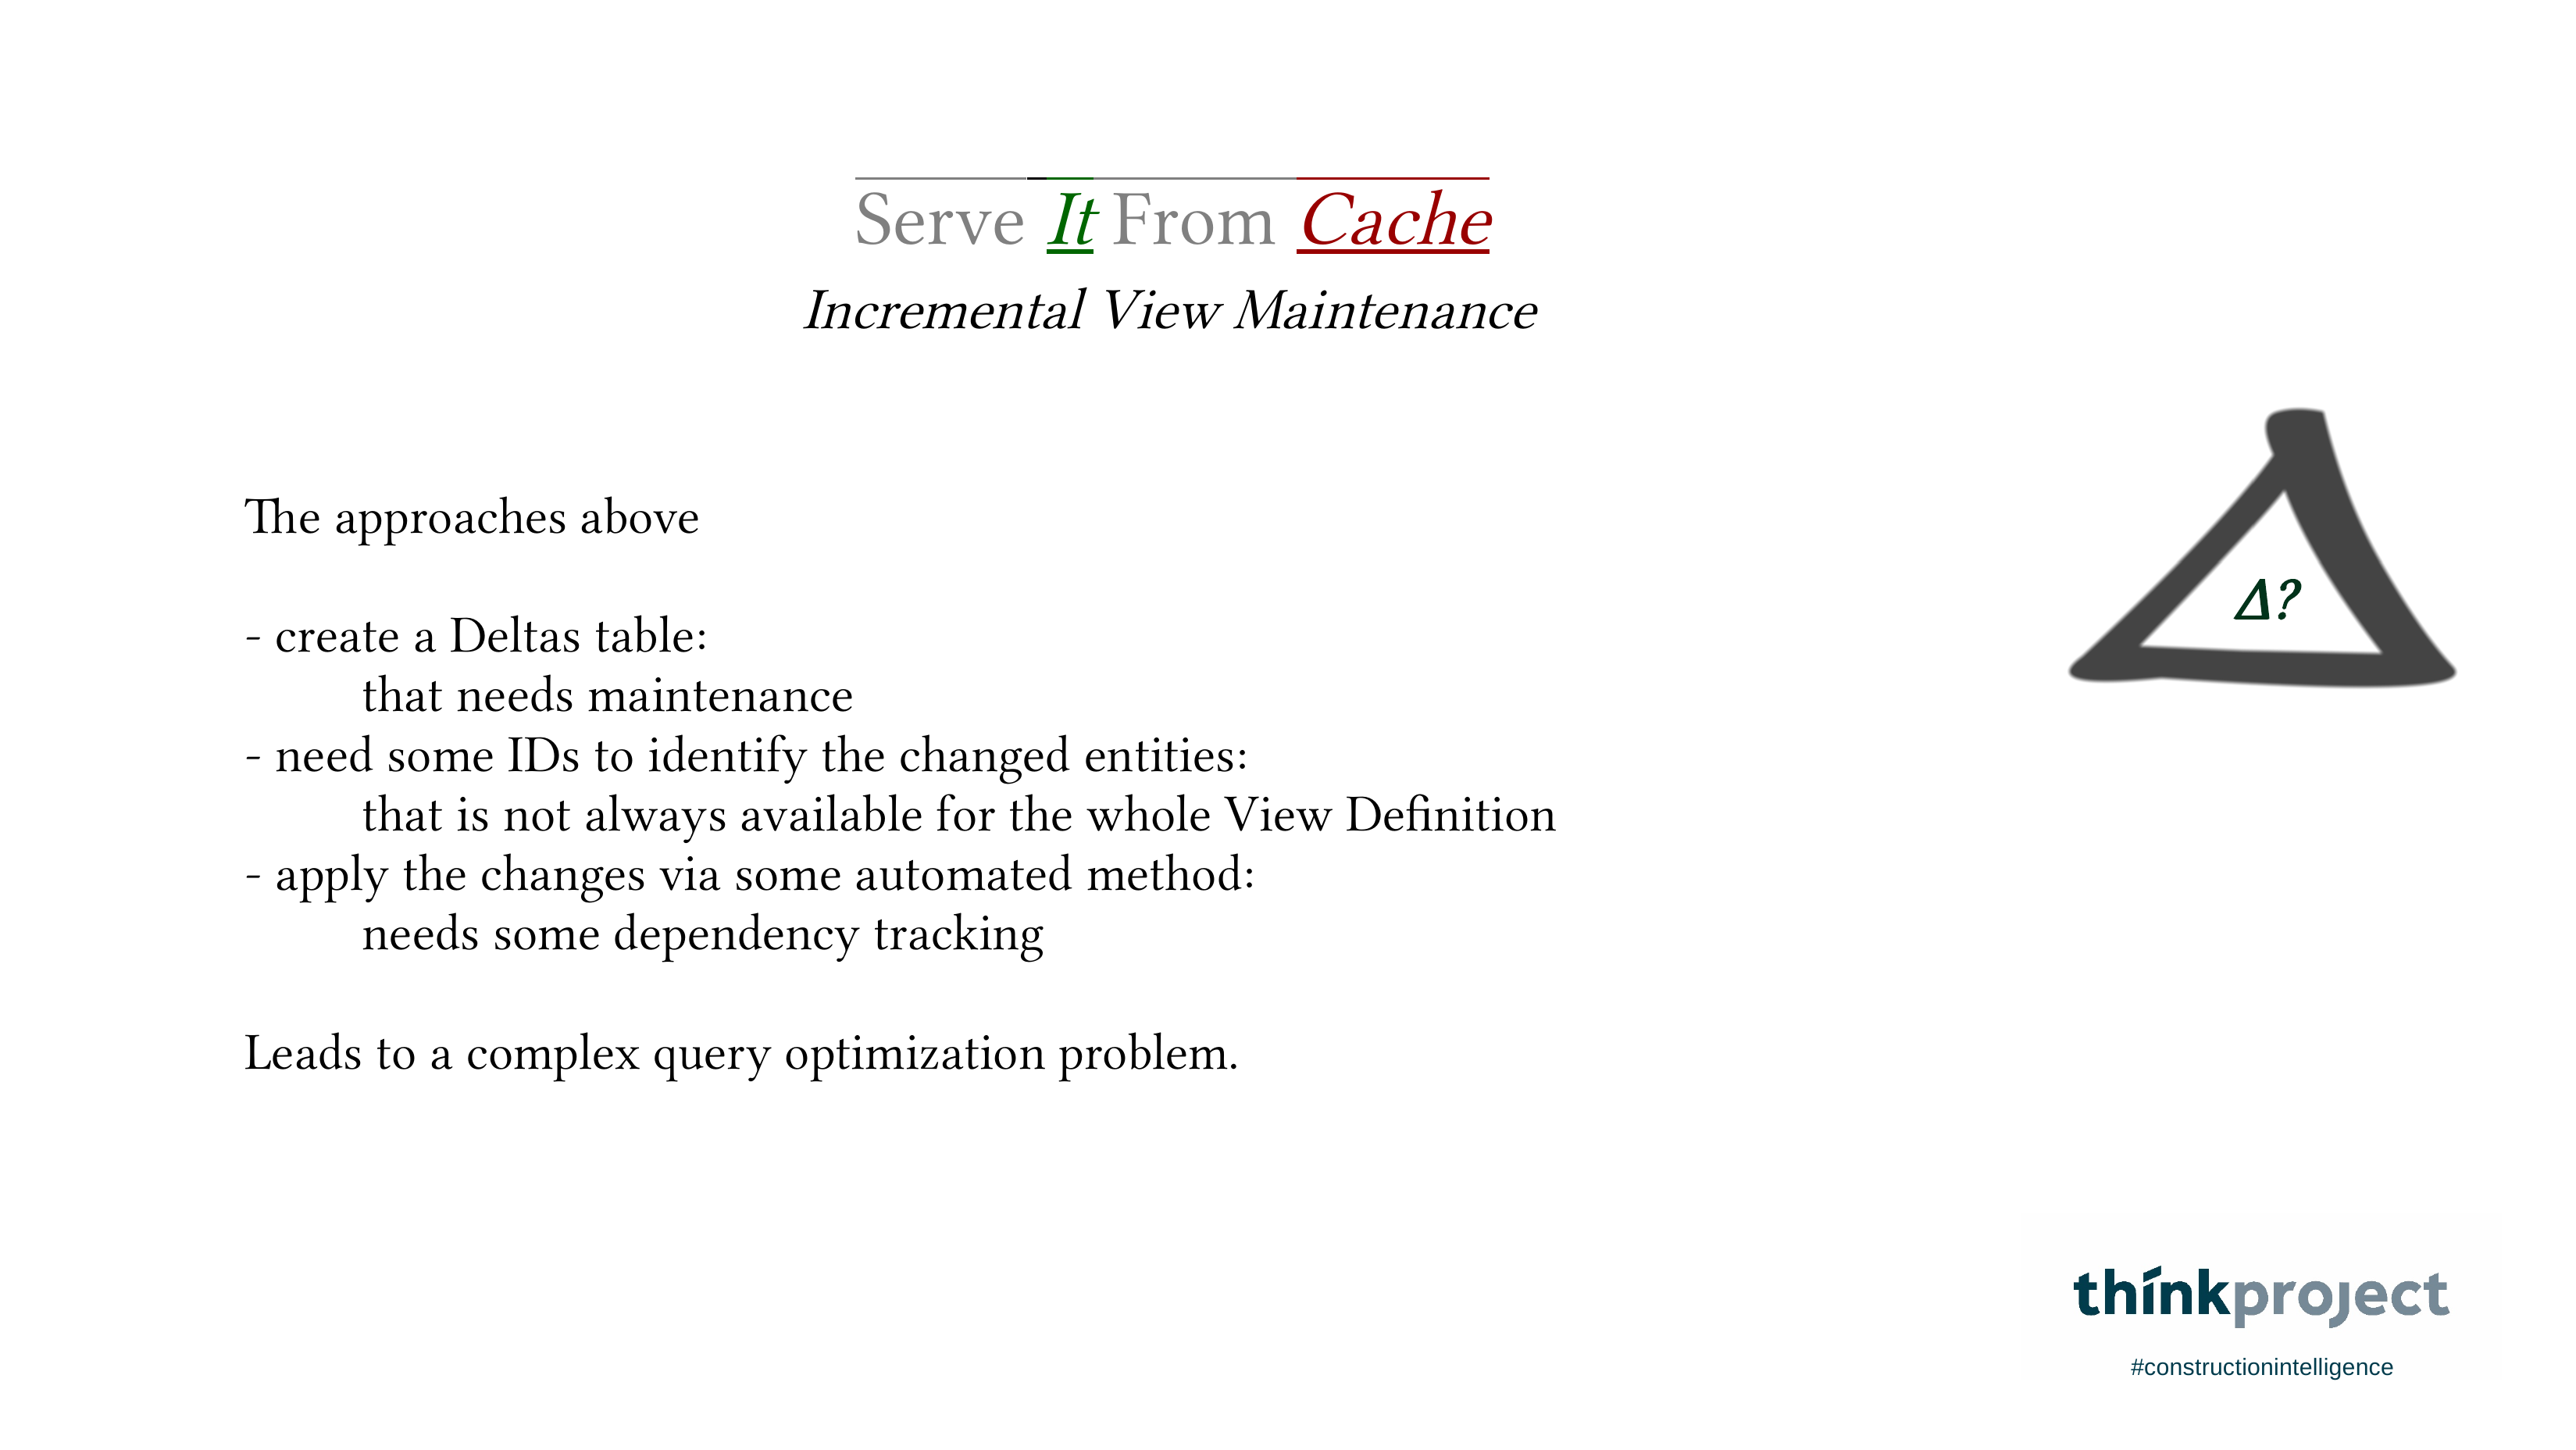

Serve It From Cache
Incremental View Maintenance
The approaches above
- create a Deltas table:
		that needs maintenance
- need some IDs to identify the changed entities:
		that is not always available for the whole View Definition
- apply the changes via some automated method:
		needs some dependency tracking
Leads to a complex query optimization problem.
Δ?